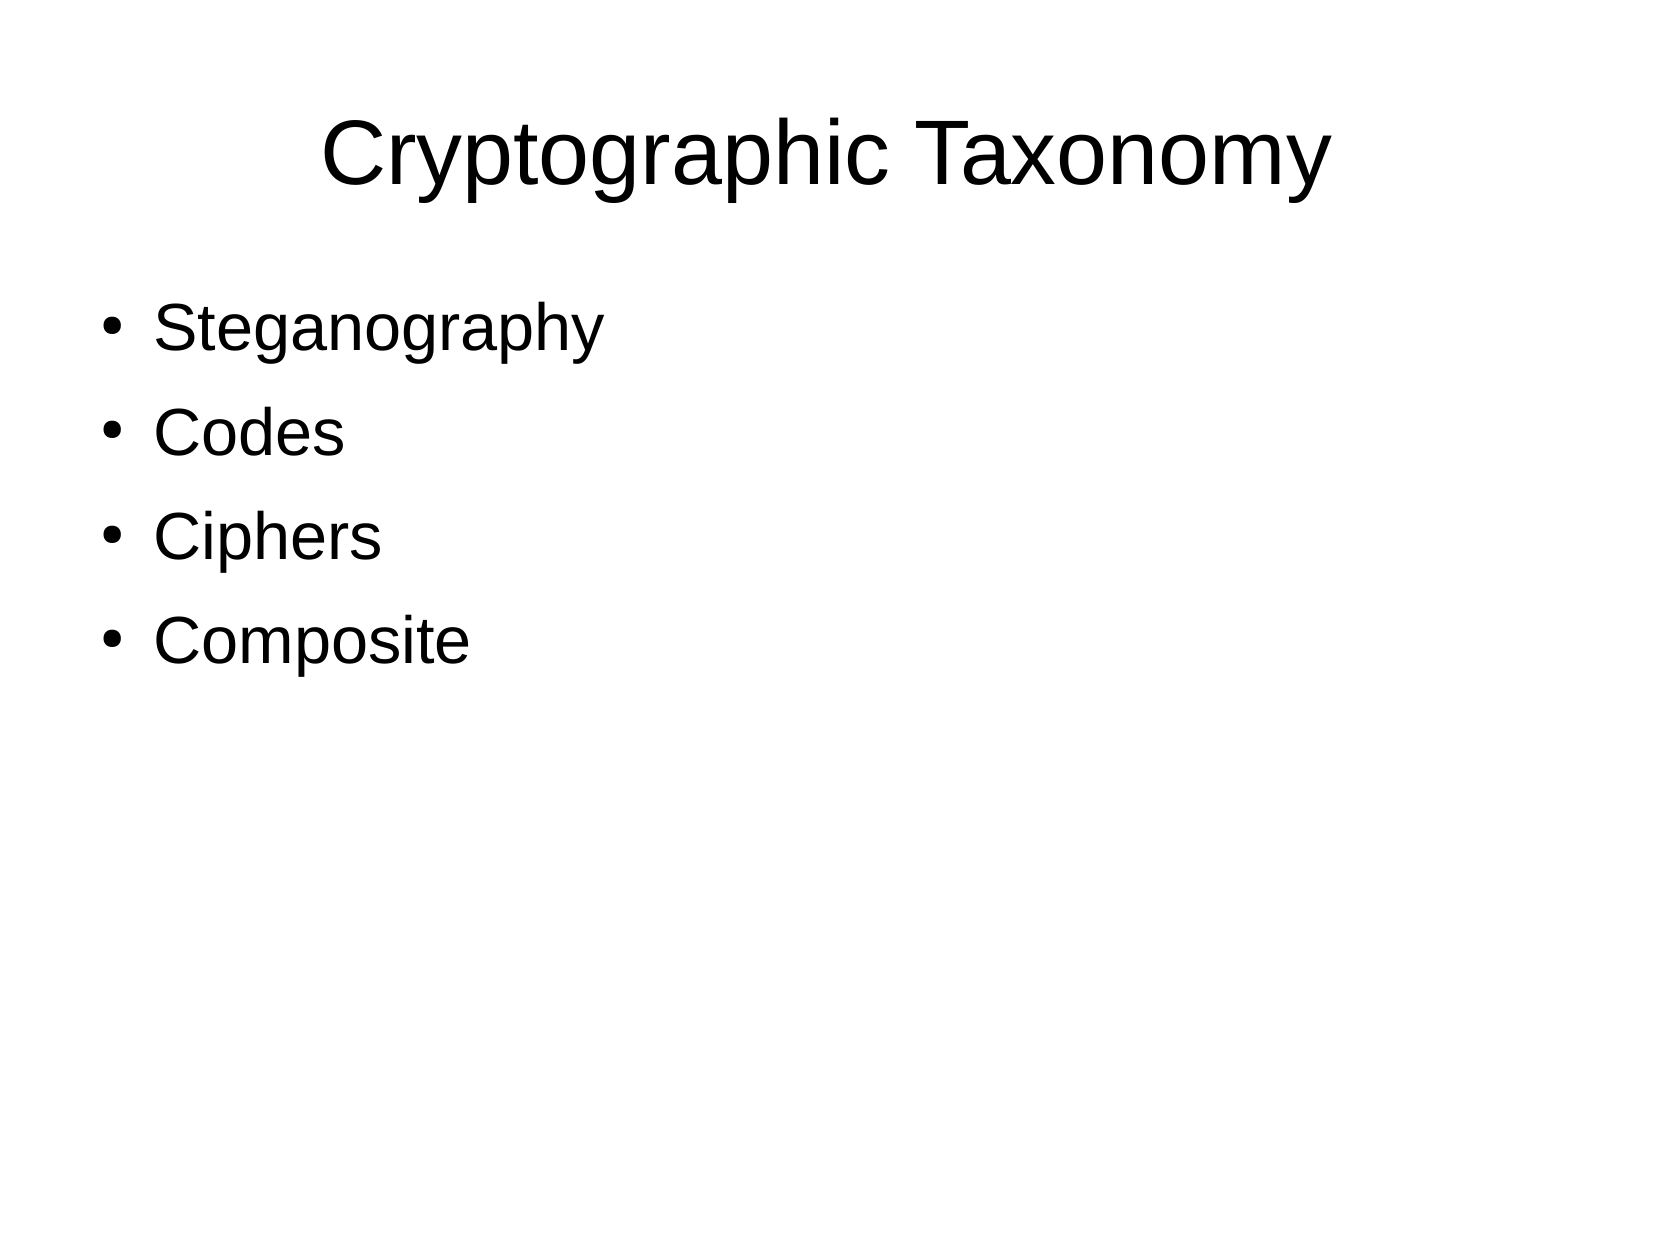

# Cryptographic Taxonomy
Steganography
Codes
Ciphers
Composite